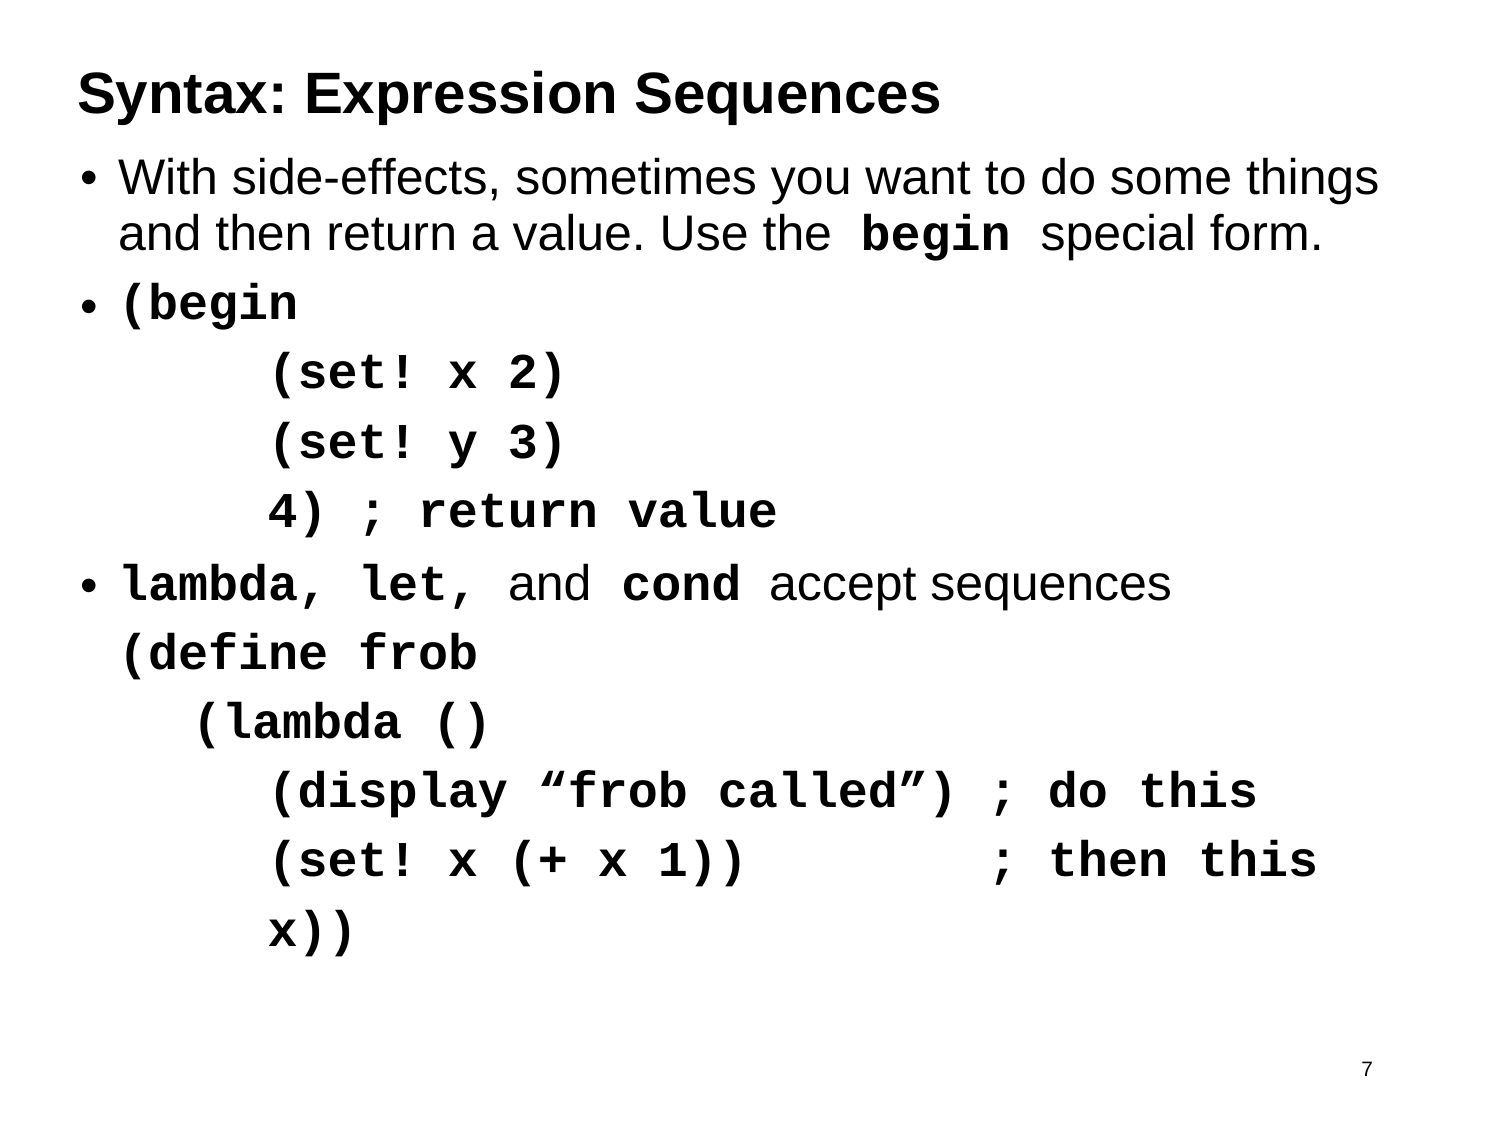

# Syntax: Expression Sequences
With side-effects, sometimes you want to do some things and then return a value. Use the begin special form.
(begin
(set! x 2)
(set! y 3)
4) ; return value
lambda, let, and cond accept sequences
(define frob
(lambda ()
(display “frob called”) ; do this
(set! x (+ x 1)) ; then this
x))
7